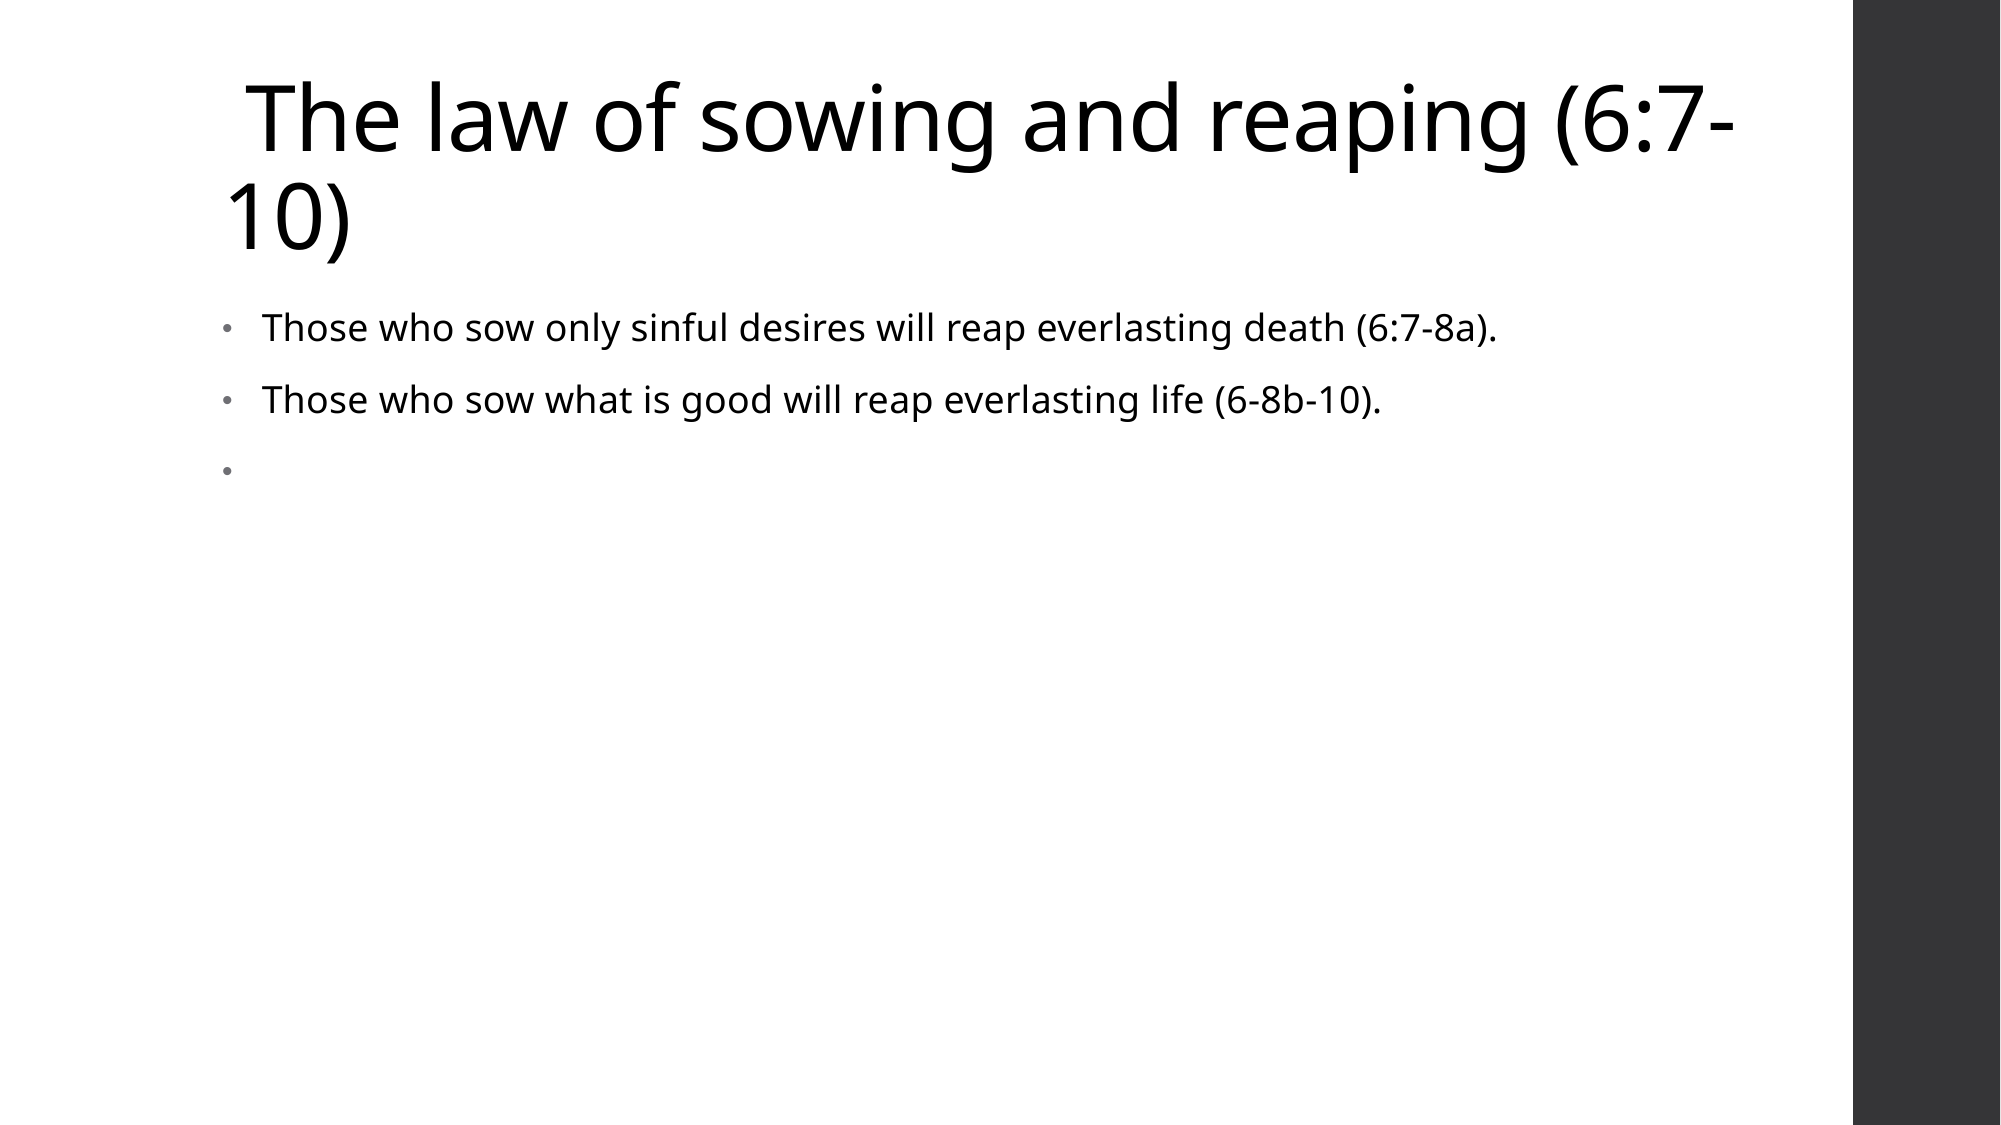

# The law of sowing and reaping (6:7-10)
 Those who sow only sinful desires will reap everlasting death (6:7-8a).
 Those who sow what is good will reap everlasting life (6-8b-10).